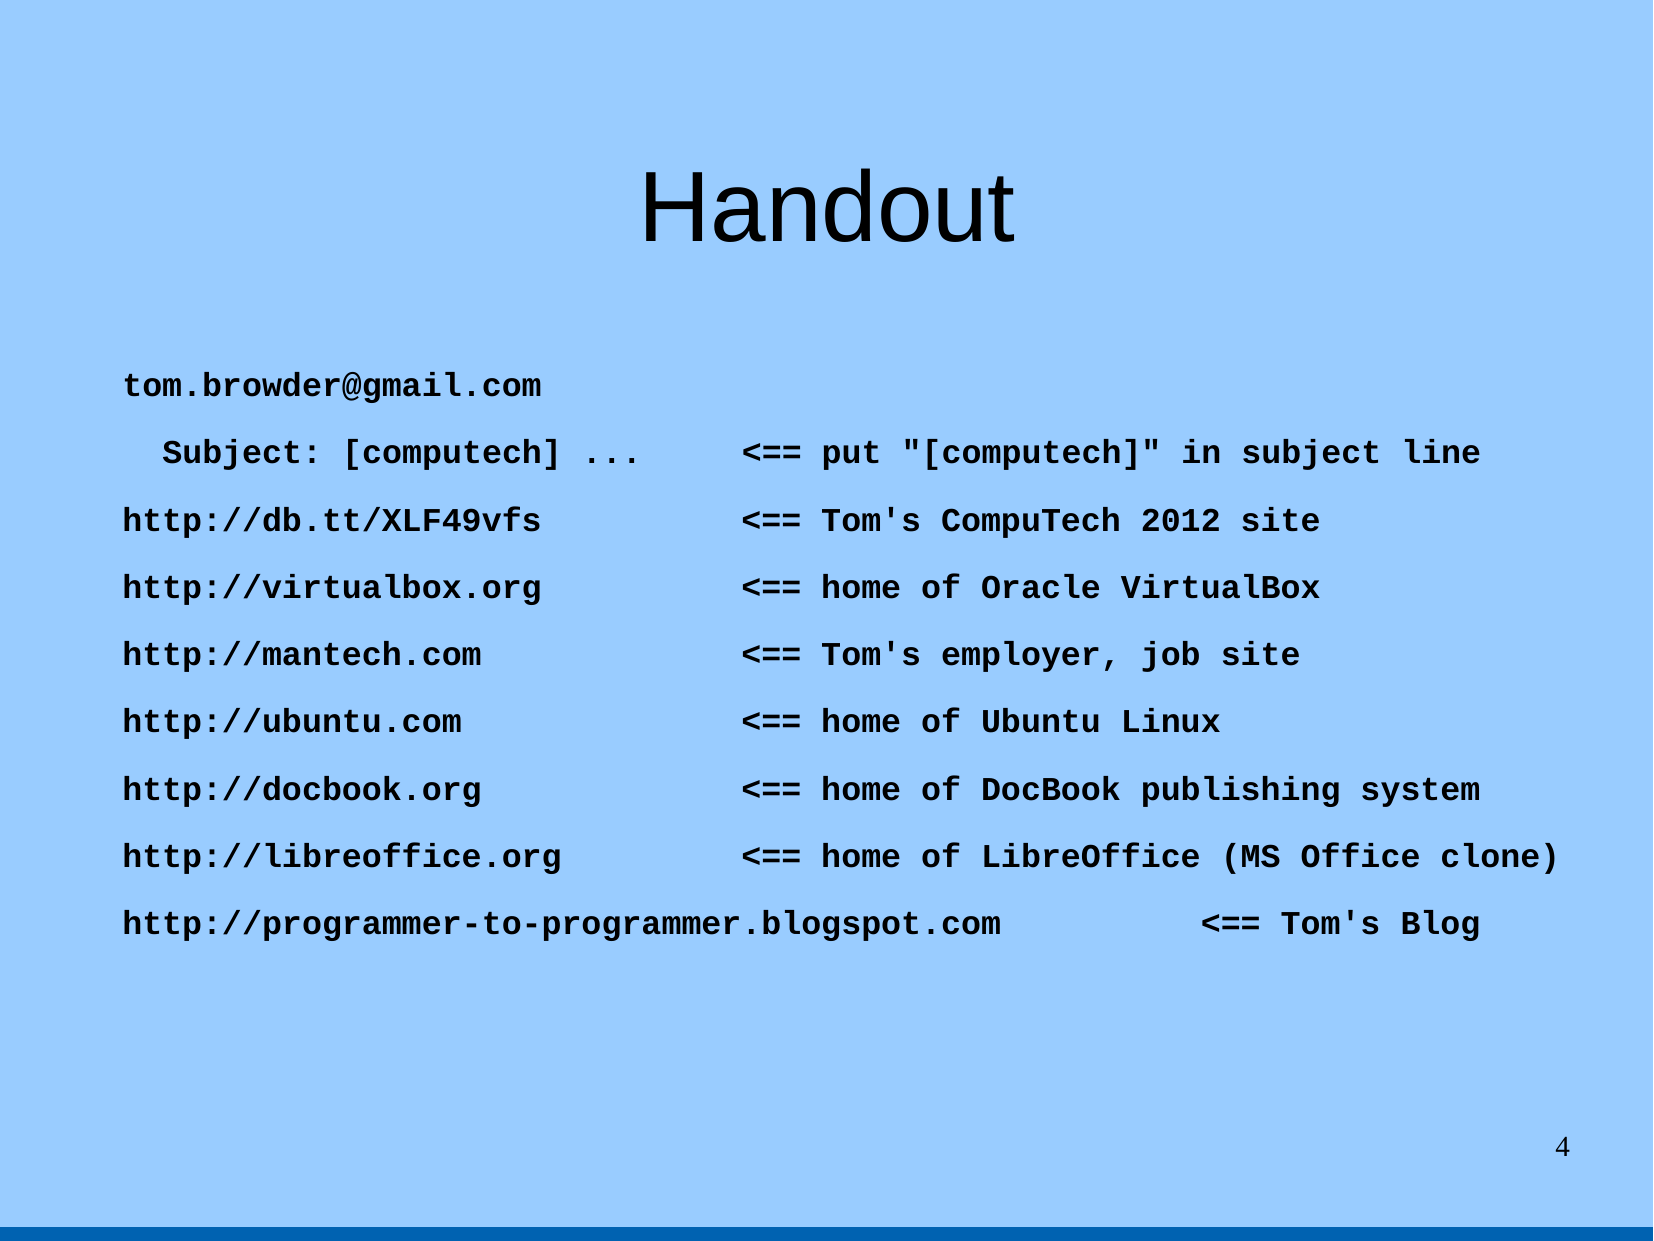

# Handout
tom.browder@gmail.com
 Subject: [computech] ... <== put "[computech]" in subject line
http://db.tt/XLF49vfs <== Tom's CompuTech 2012 site
http://virtualbox.org <== home of Oracle VirtualBox
http://mantech.com <== Tom's employer, job site
http://ubuntu.com <== home of Ubuntu Linux
http://docbook.org <== home of DocBook publishing system
http://libreoffice.org <== home of LibreOffice (MS Office clone)
http://programmer-to-programmer.blogspot.com <== Tom's Blog
4